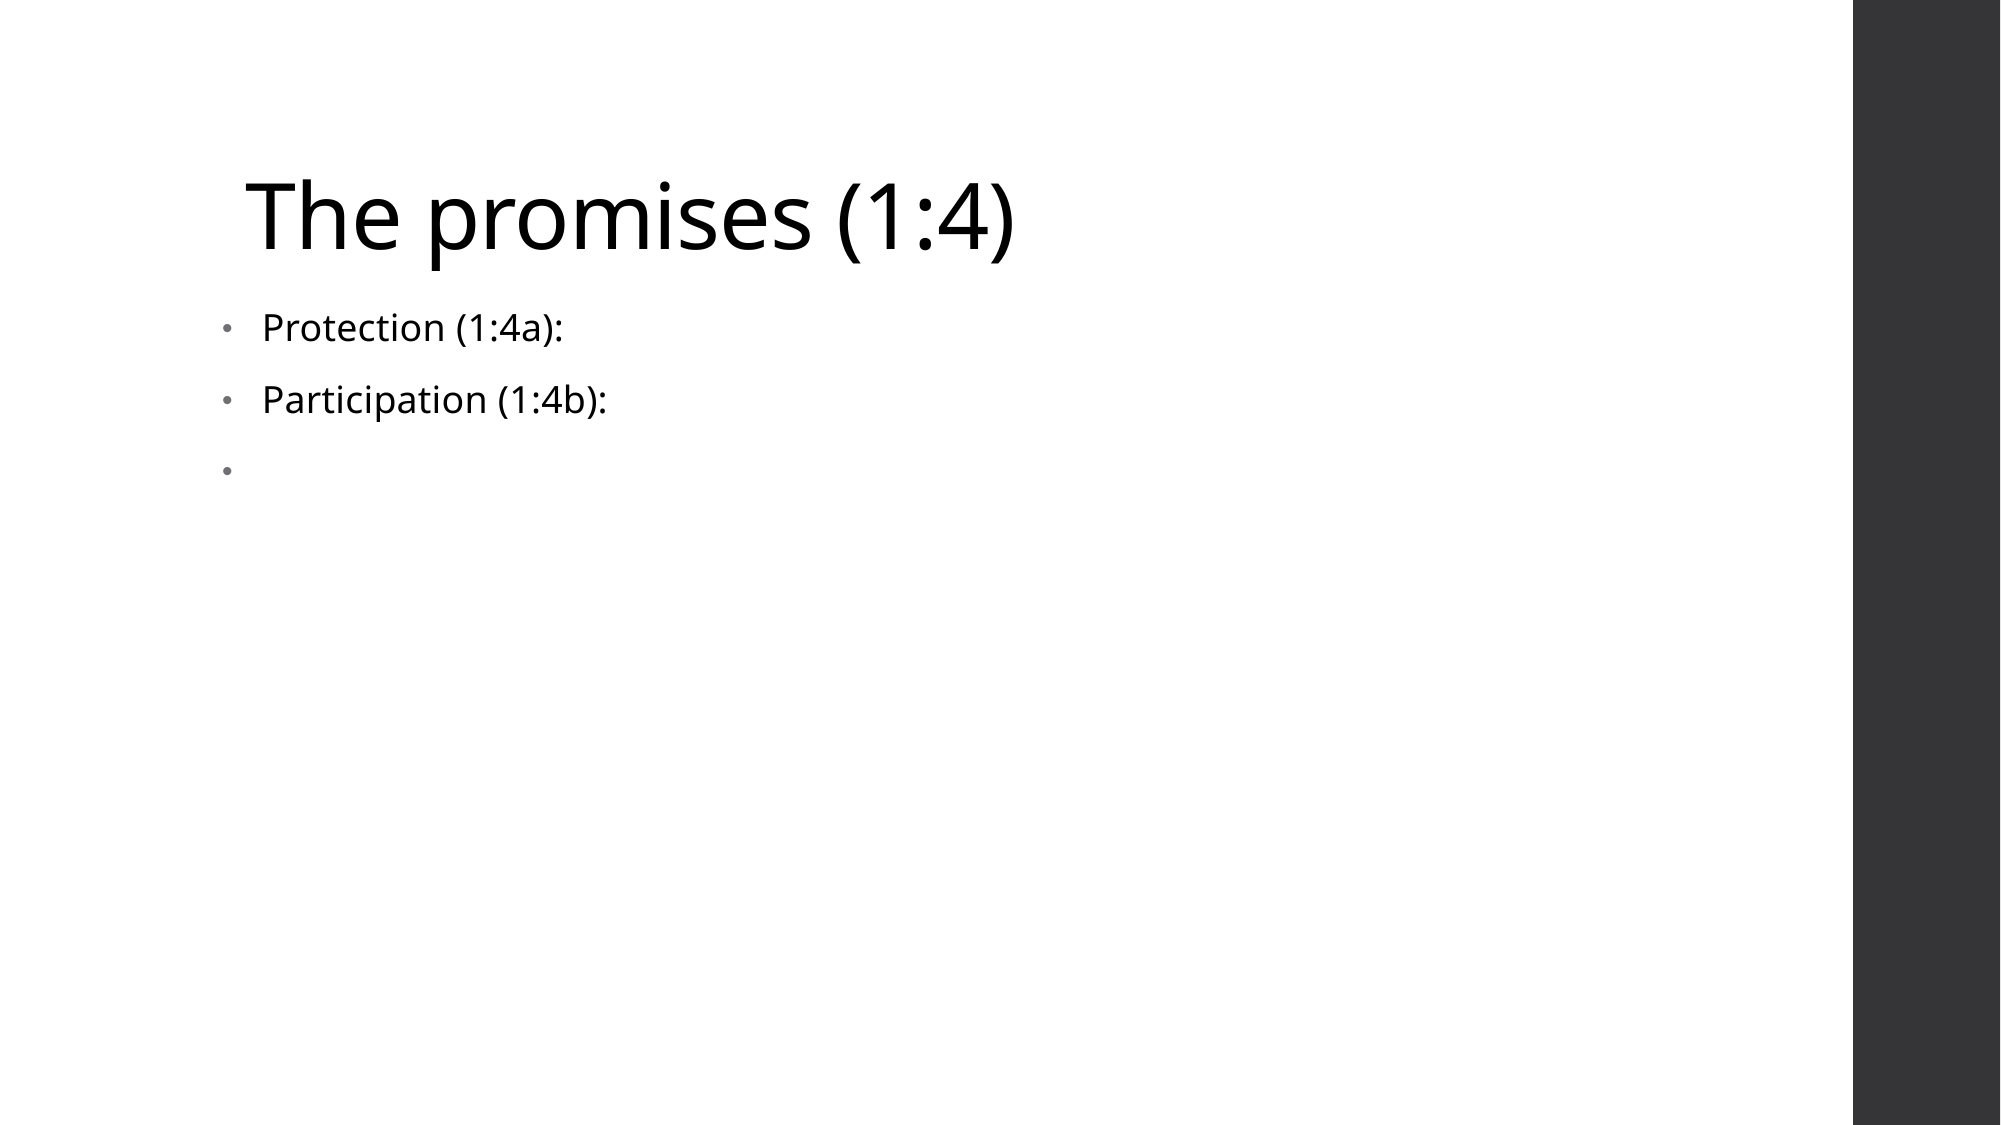

# The promises (1:4)
 Protection (1:4a):
 Participation (1:4b):